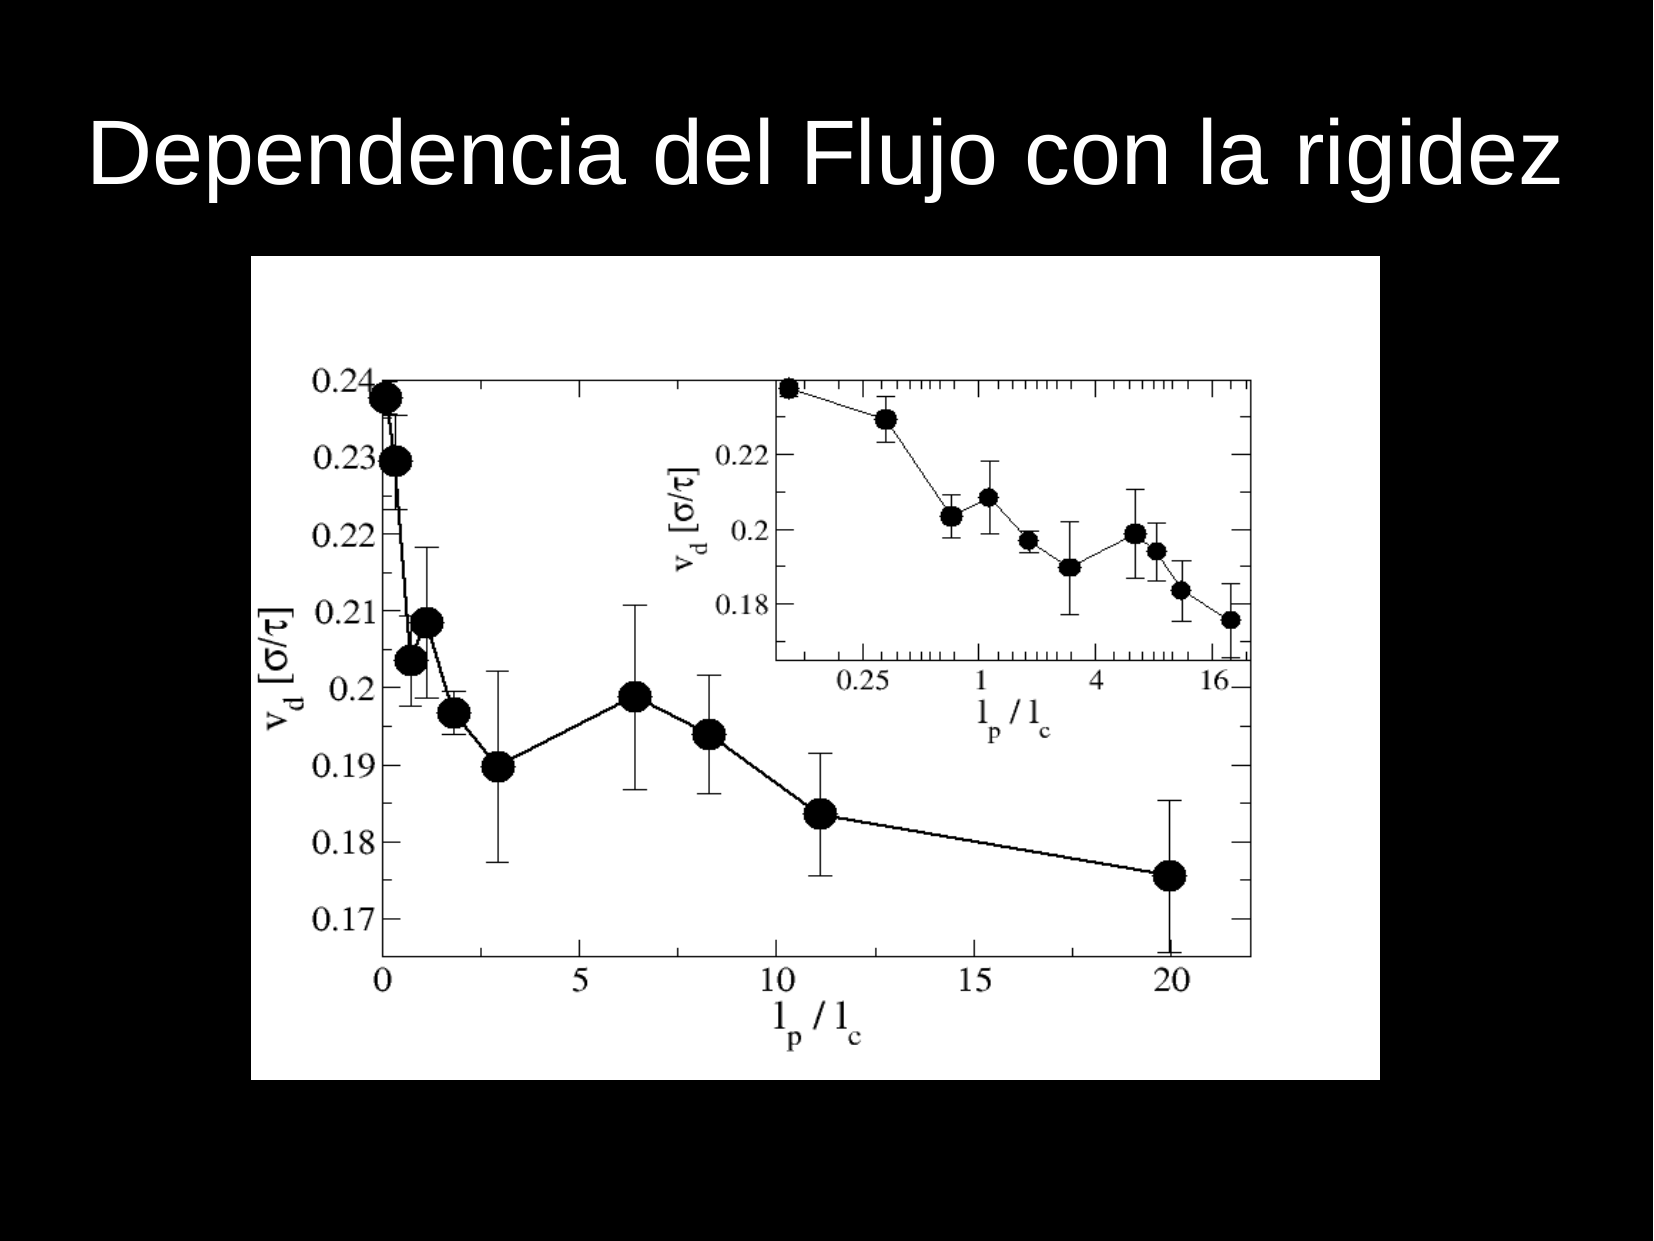

# Dependencia del Flujo con la rigidez